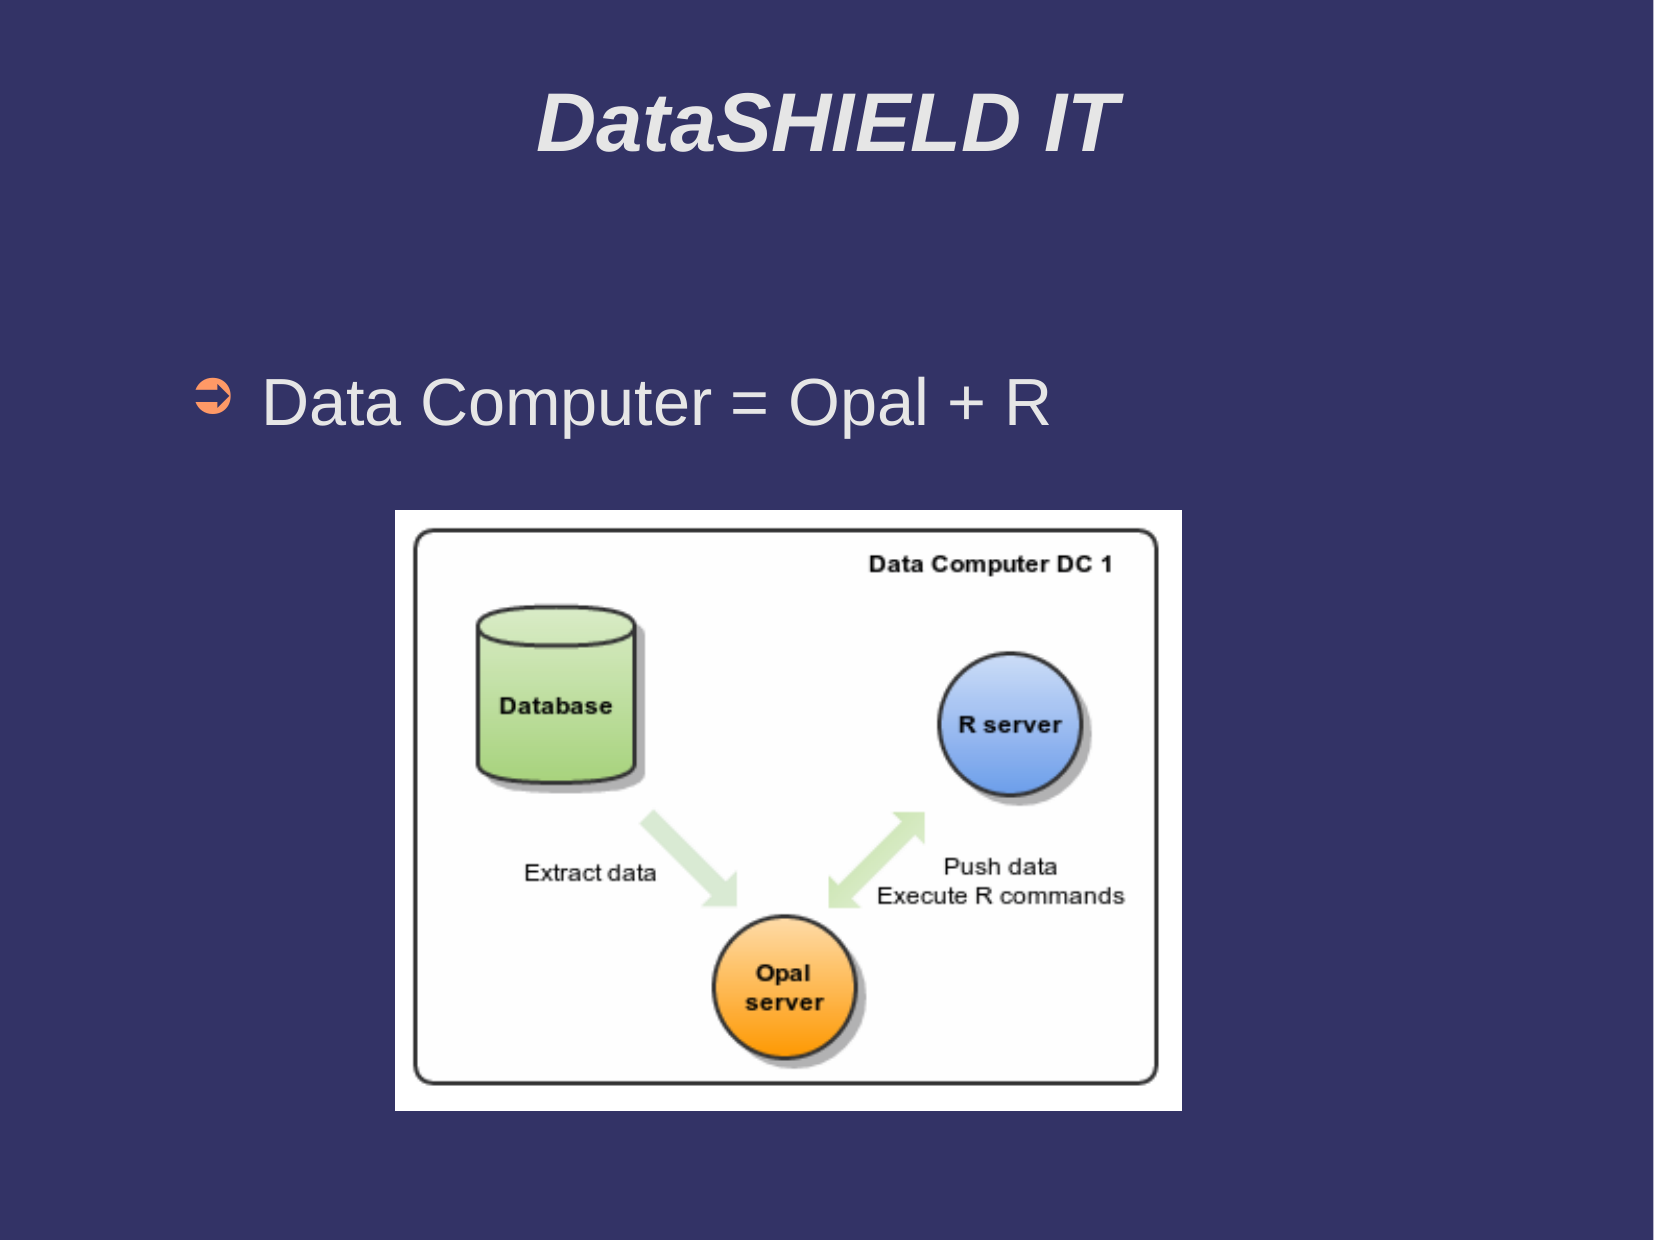

# DataSHIELD IT
Data Computer = Opal + R